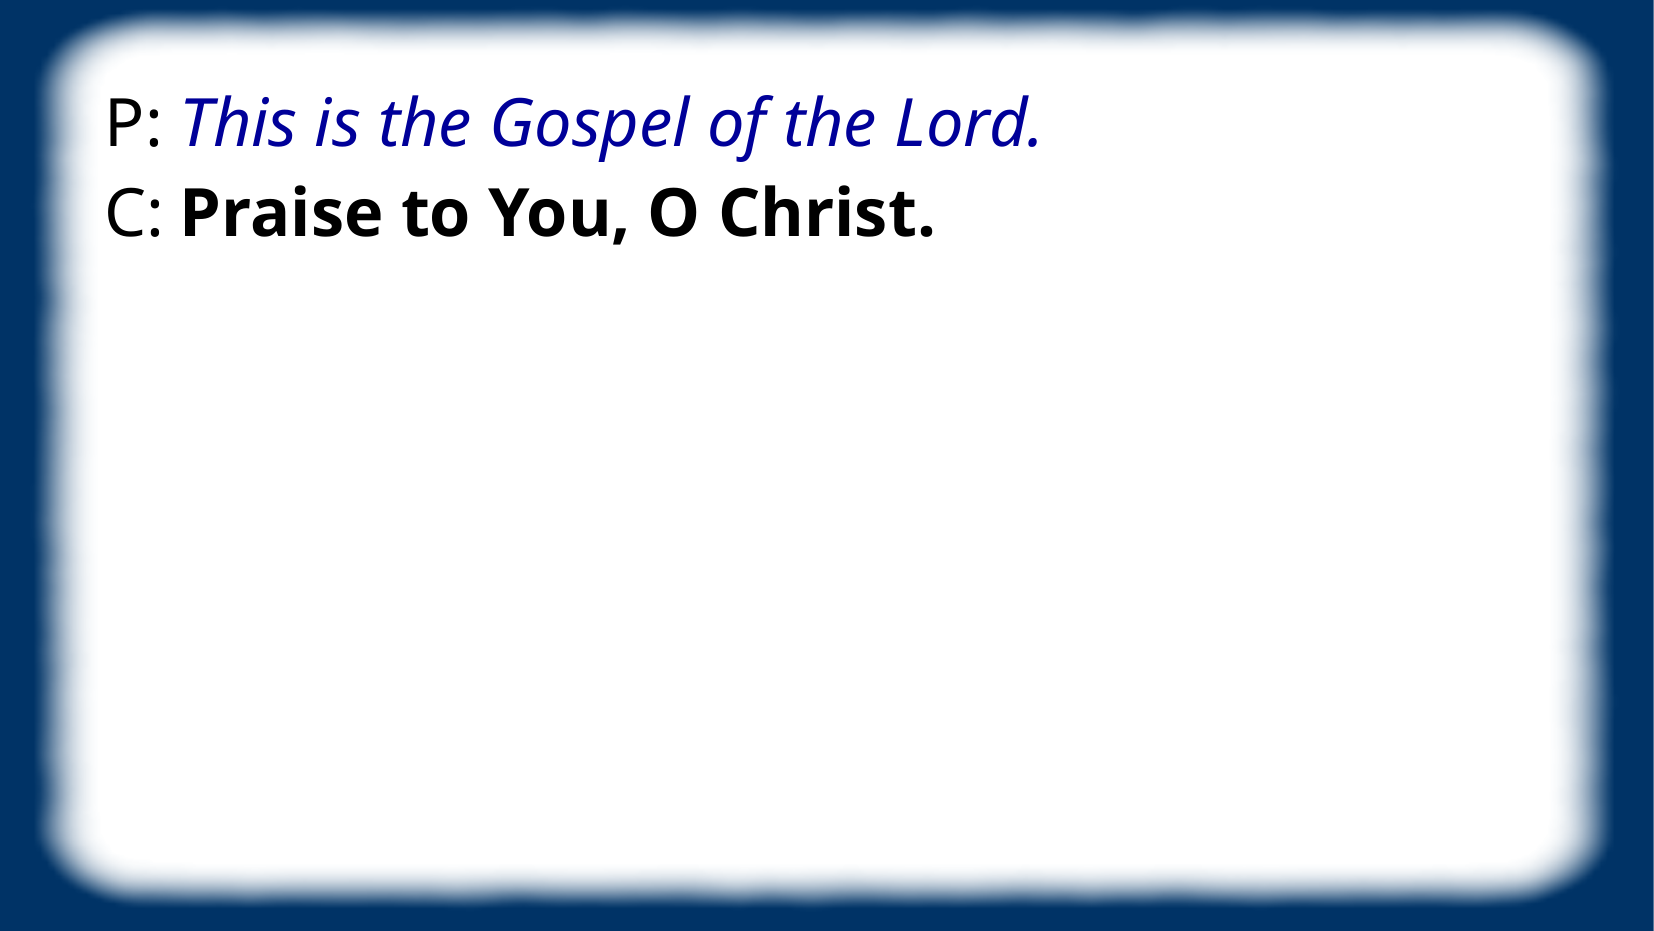

P:	This is the Gospel of the Lord.
C:	Praise to You, O Christ.